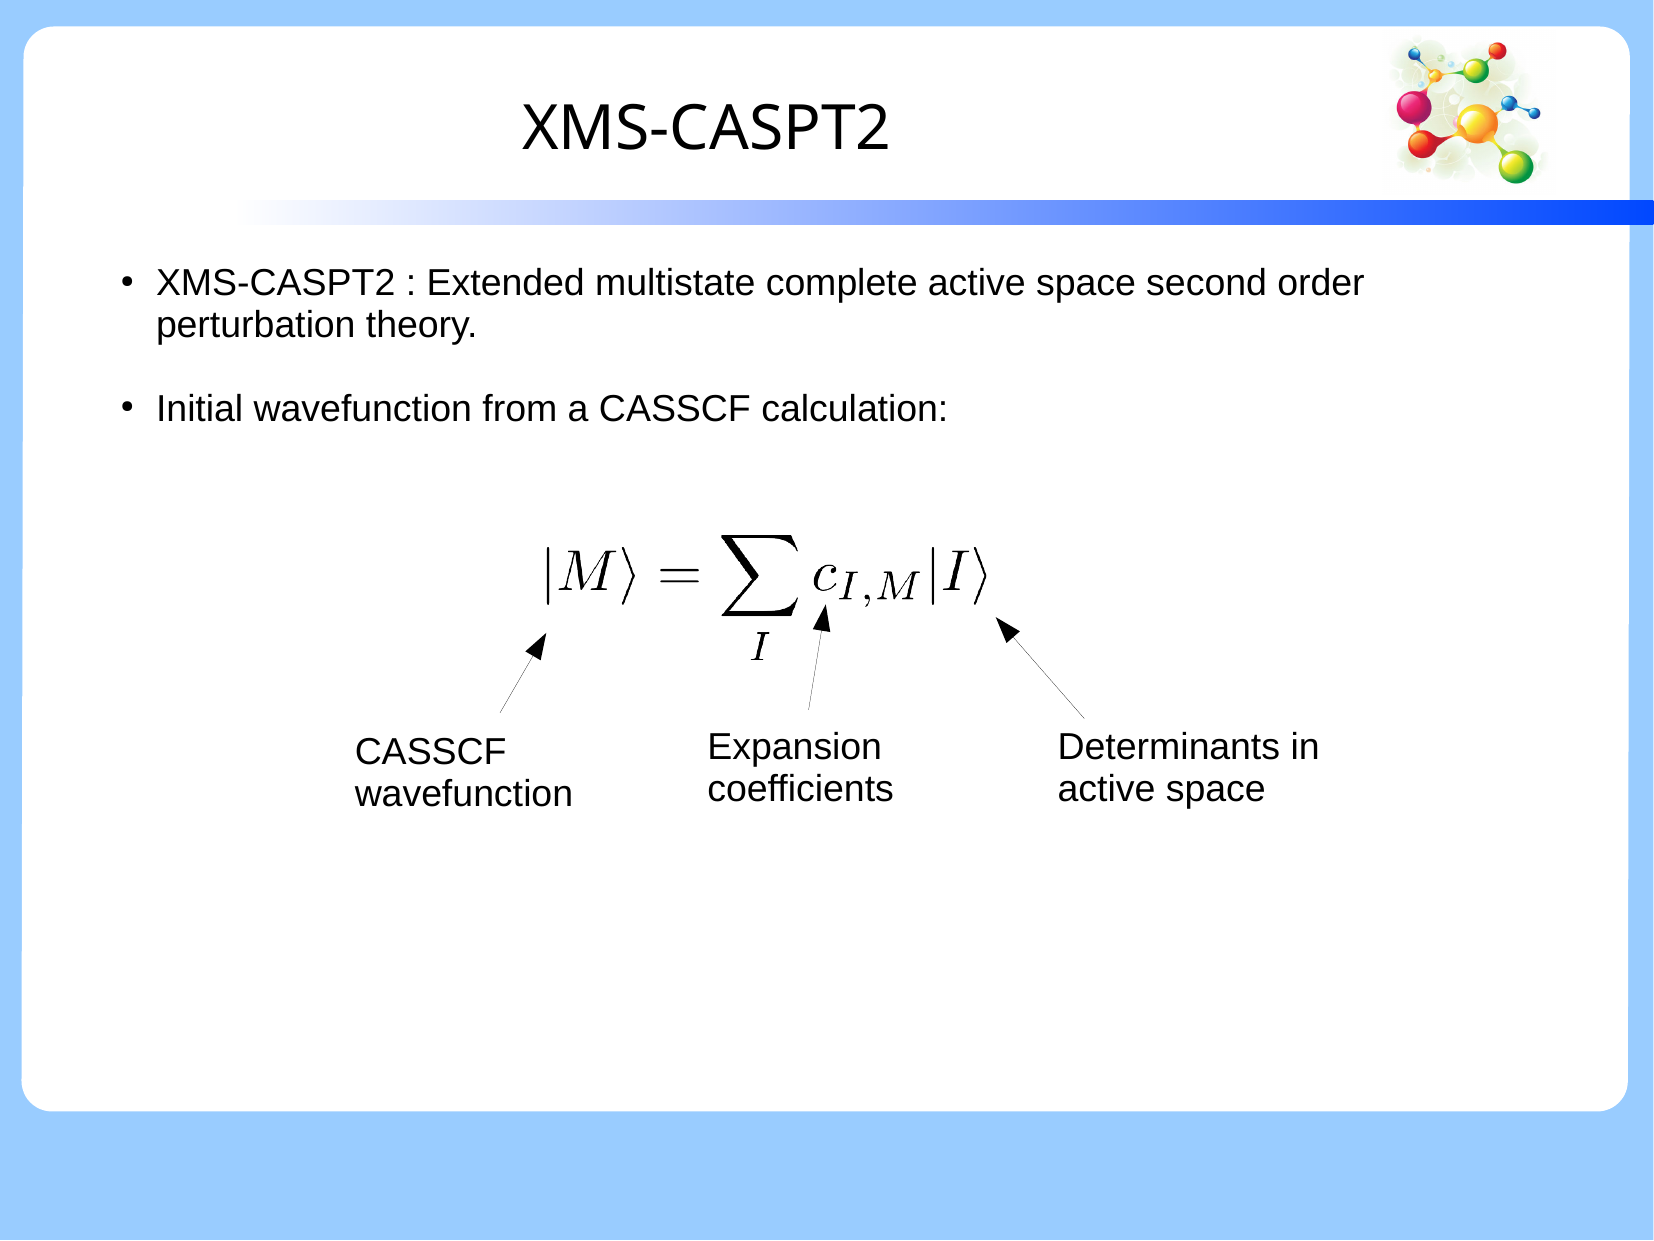

# XMS-CASPT2
XMS-CASPT2 : Extended multistate complete active space second order perturbation theory.
Initial wavefunction from a CASSCF calculation:
Expansion
coefficients
Determinants in active space
CASSCF wavefunction